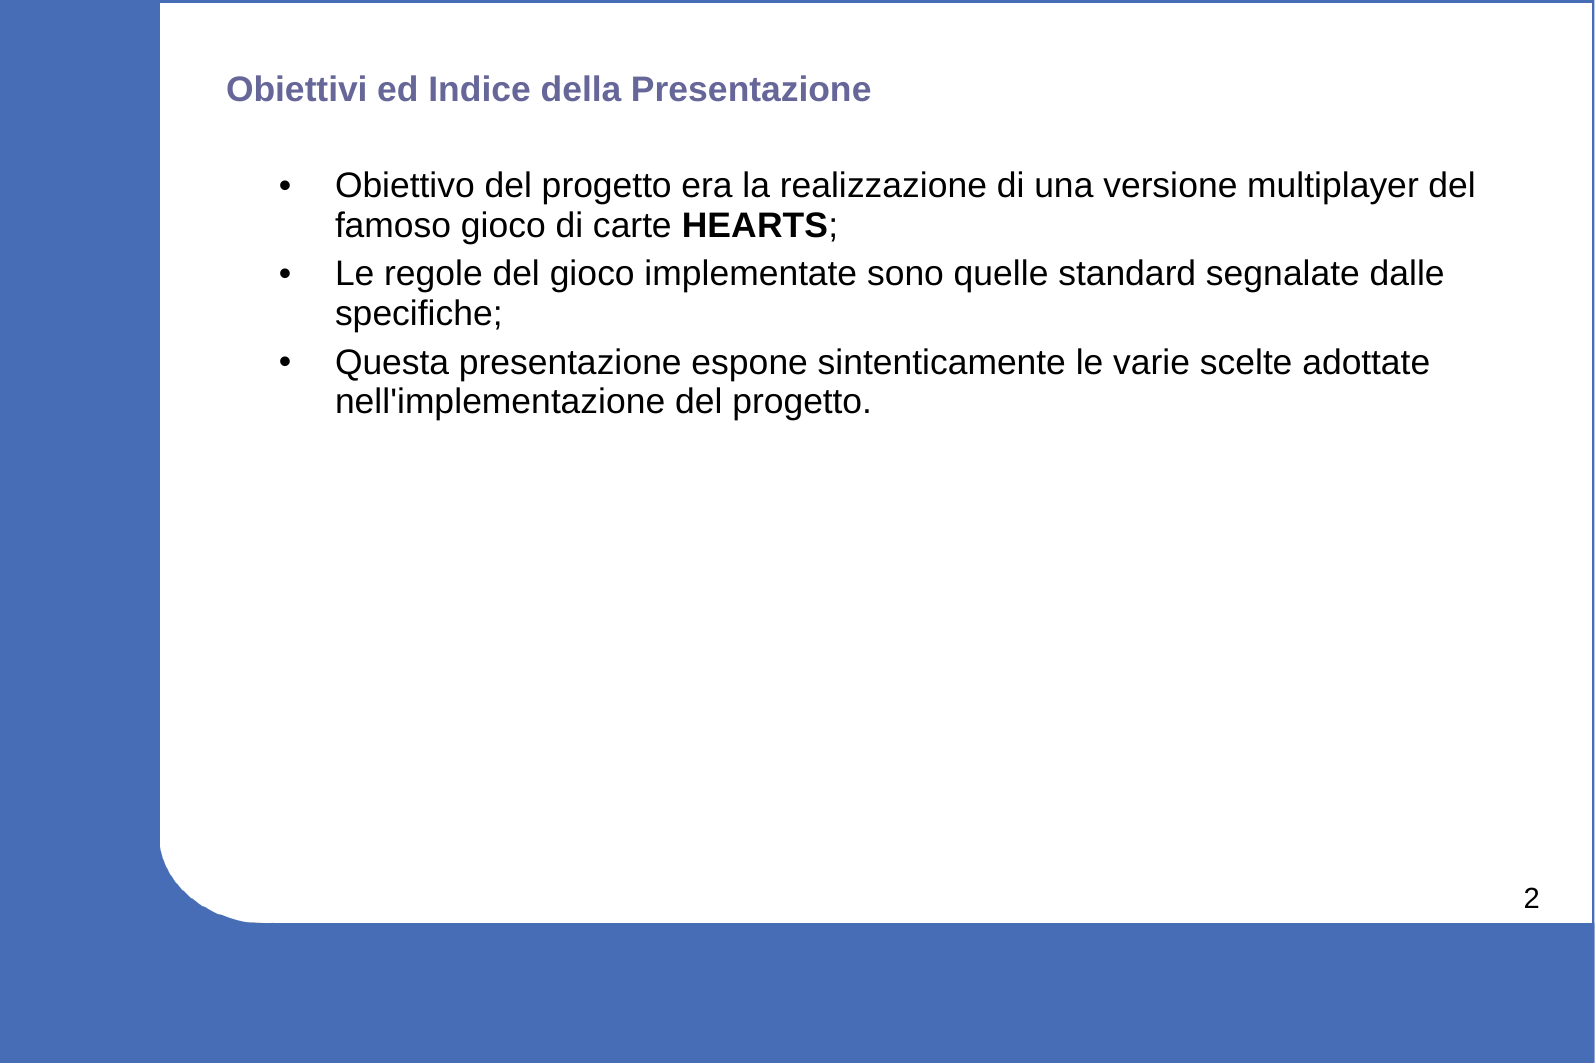

# Obiettivi ed Indice della Presentazione
Obiettivo del progetto era la realizzazione di una versione multiplayer del famoso gioco di carte HEARTS;
Le regole del gioco implementate sono quelle standard segnalate dalle specifiche;
Questa presentazione espone sintenticamente le varie scelte adottate nell'implementazione del progetto.
2